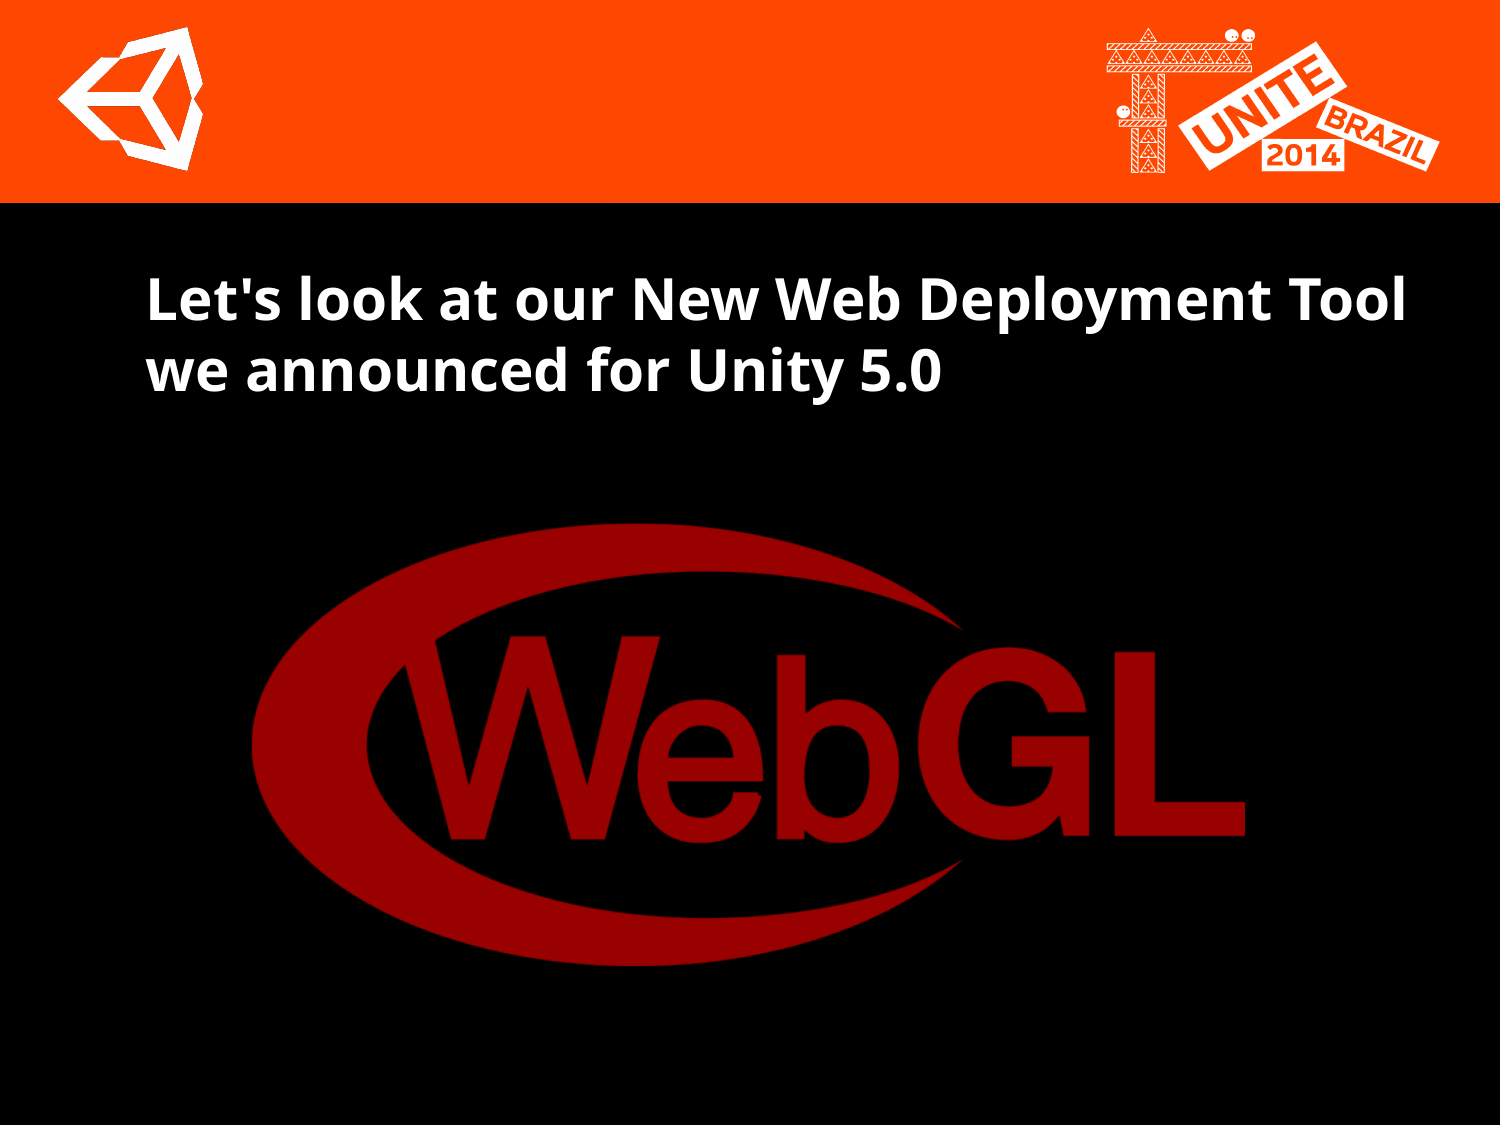

Let's look at our New Web Deployment Tool we announced for Unity 5.0
#